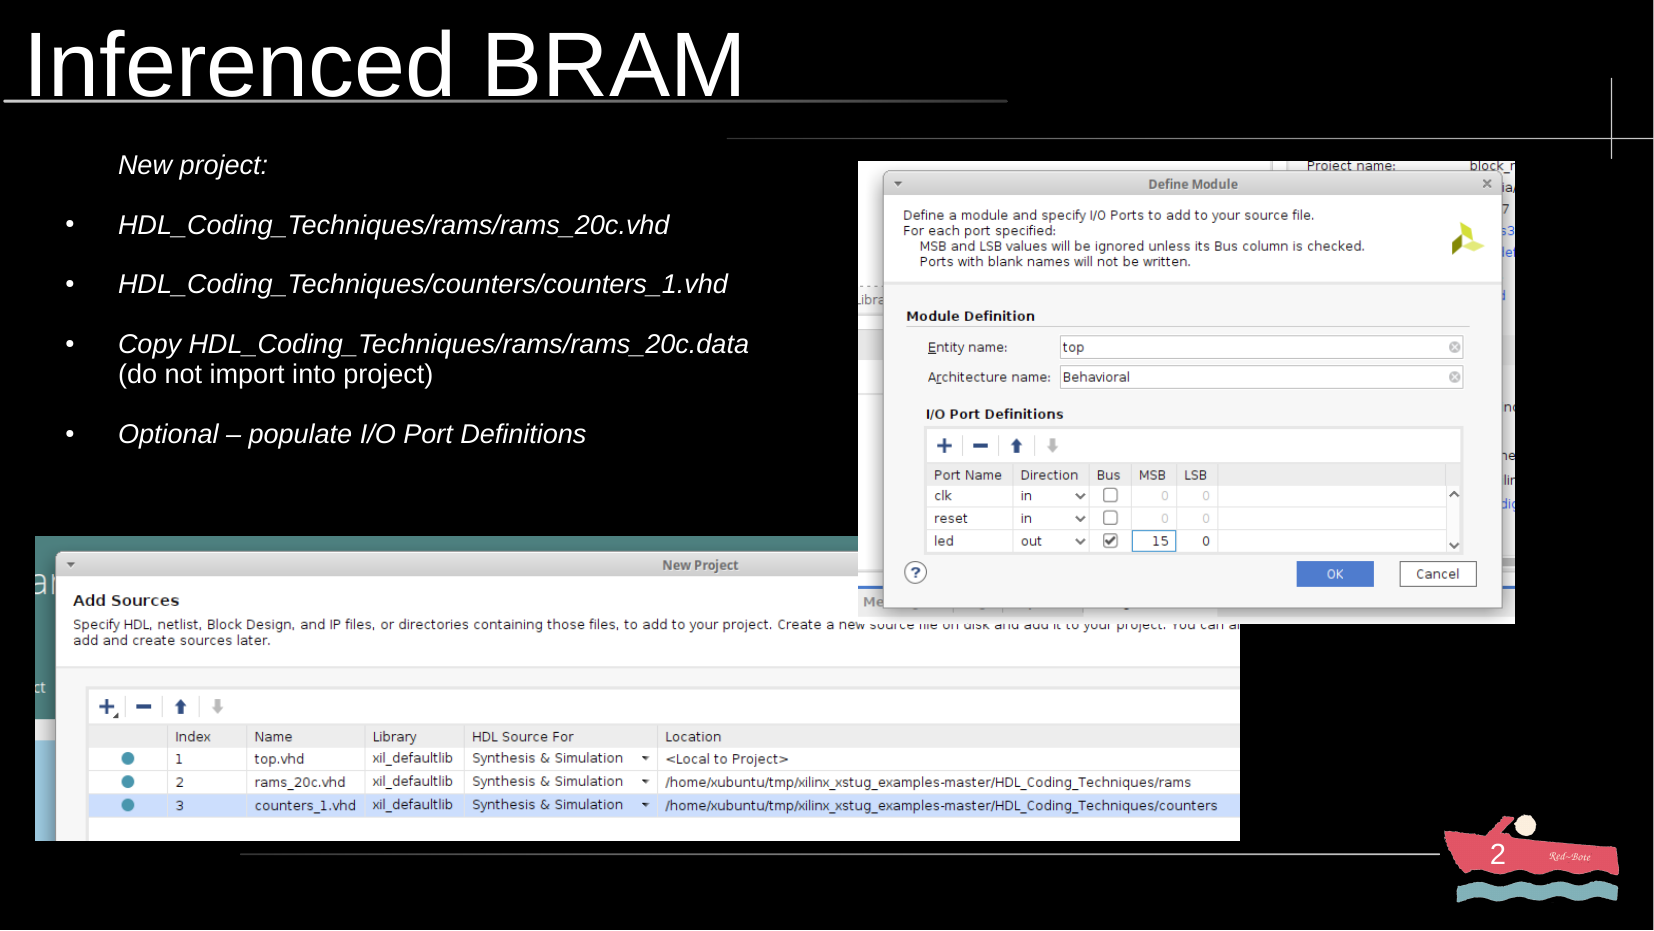

# Inferenced BRAM
New project:
HDL_Coding_Techniques/rams/rams_20c.vhd
HDL_Coding_Techniques/counters/counters_1.vhd
Copy HDL_Coding_Techniques/rams/rams_20c.data (do not import into project)
Optional – populate I/O Port Definitions
2